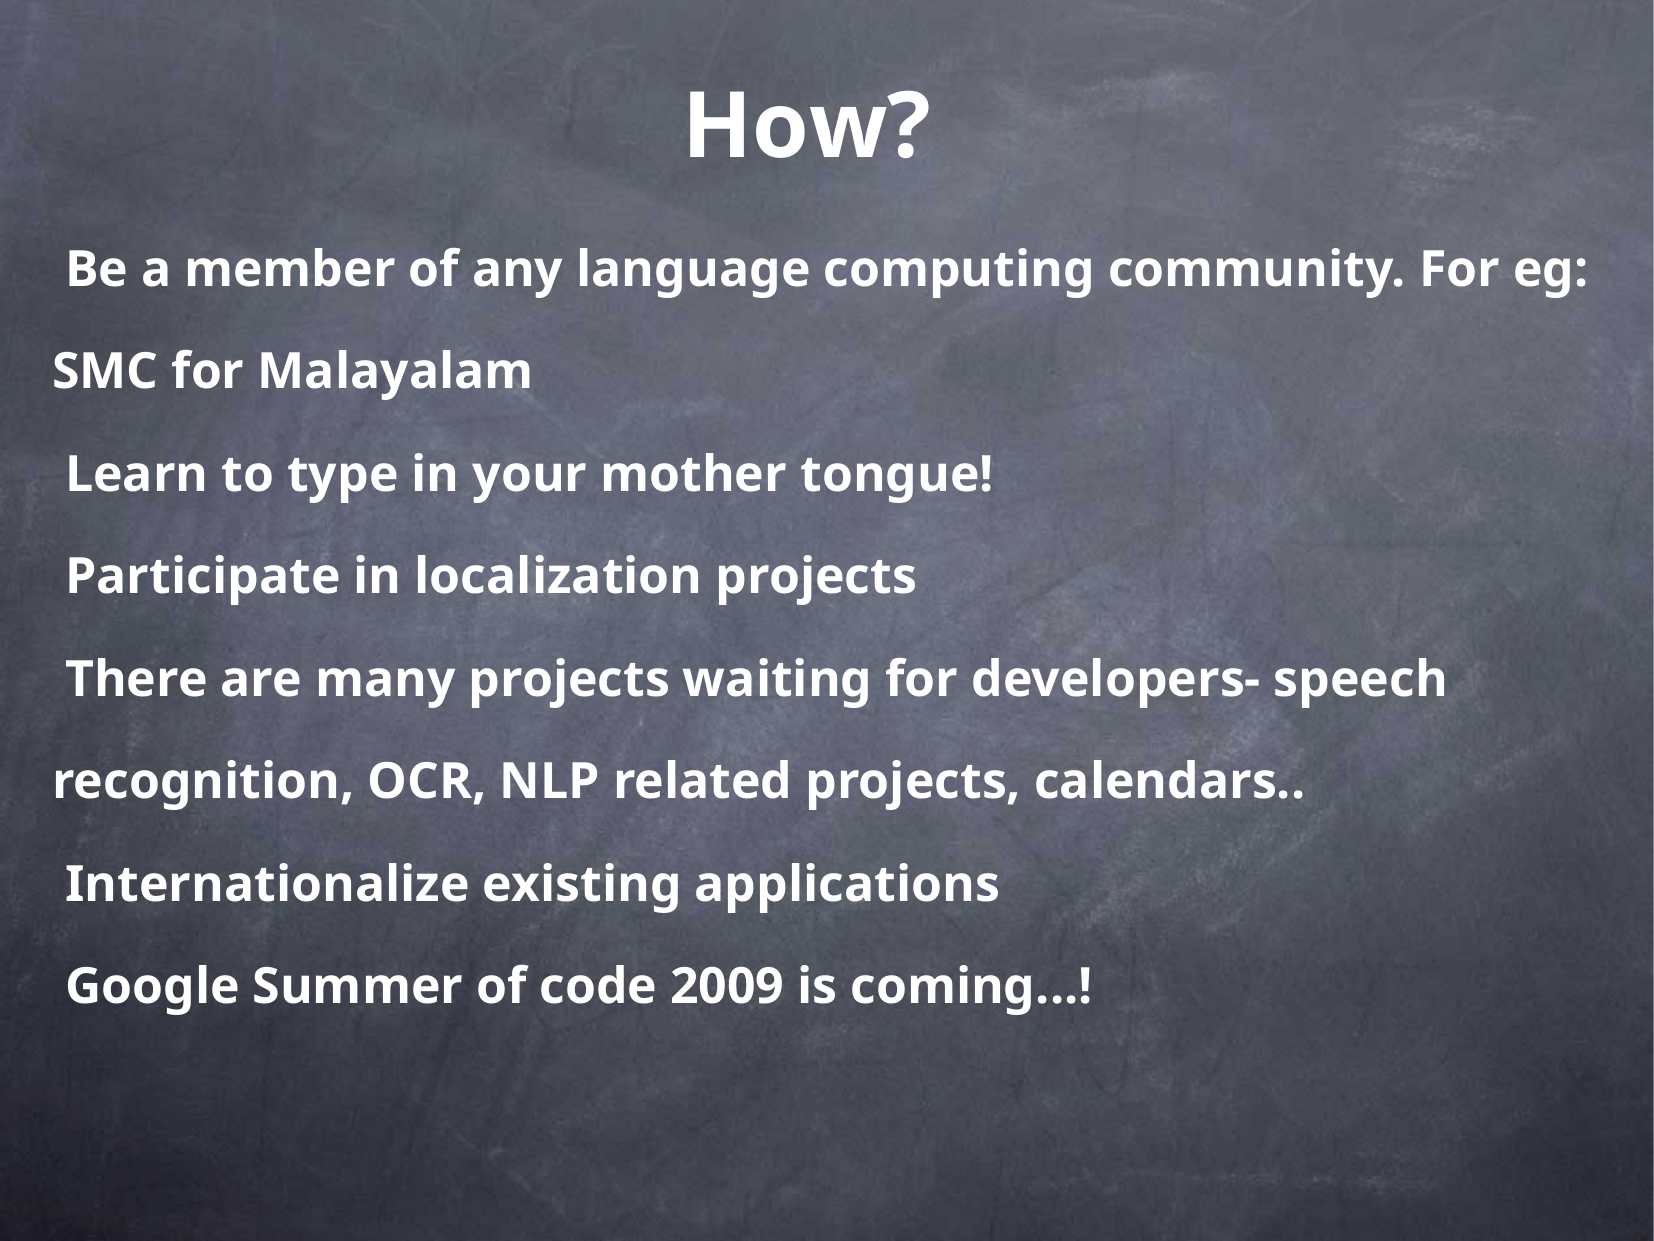

# How?
 Be a member of any language computing community. For eg: SMC for Malayalam
 Learn to type in your mother tongue!
 Participate in localization projects
 There are many projects waiting for developers- speech recognition, OCR, NLP related projects, calendars..
 Internationalize existing applications
 Google Summer of code 2009 is coming...!